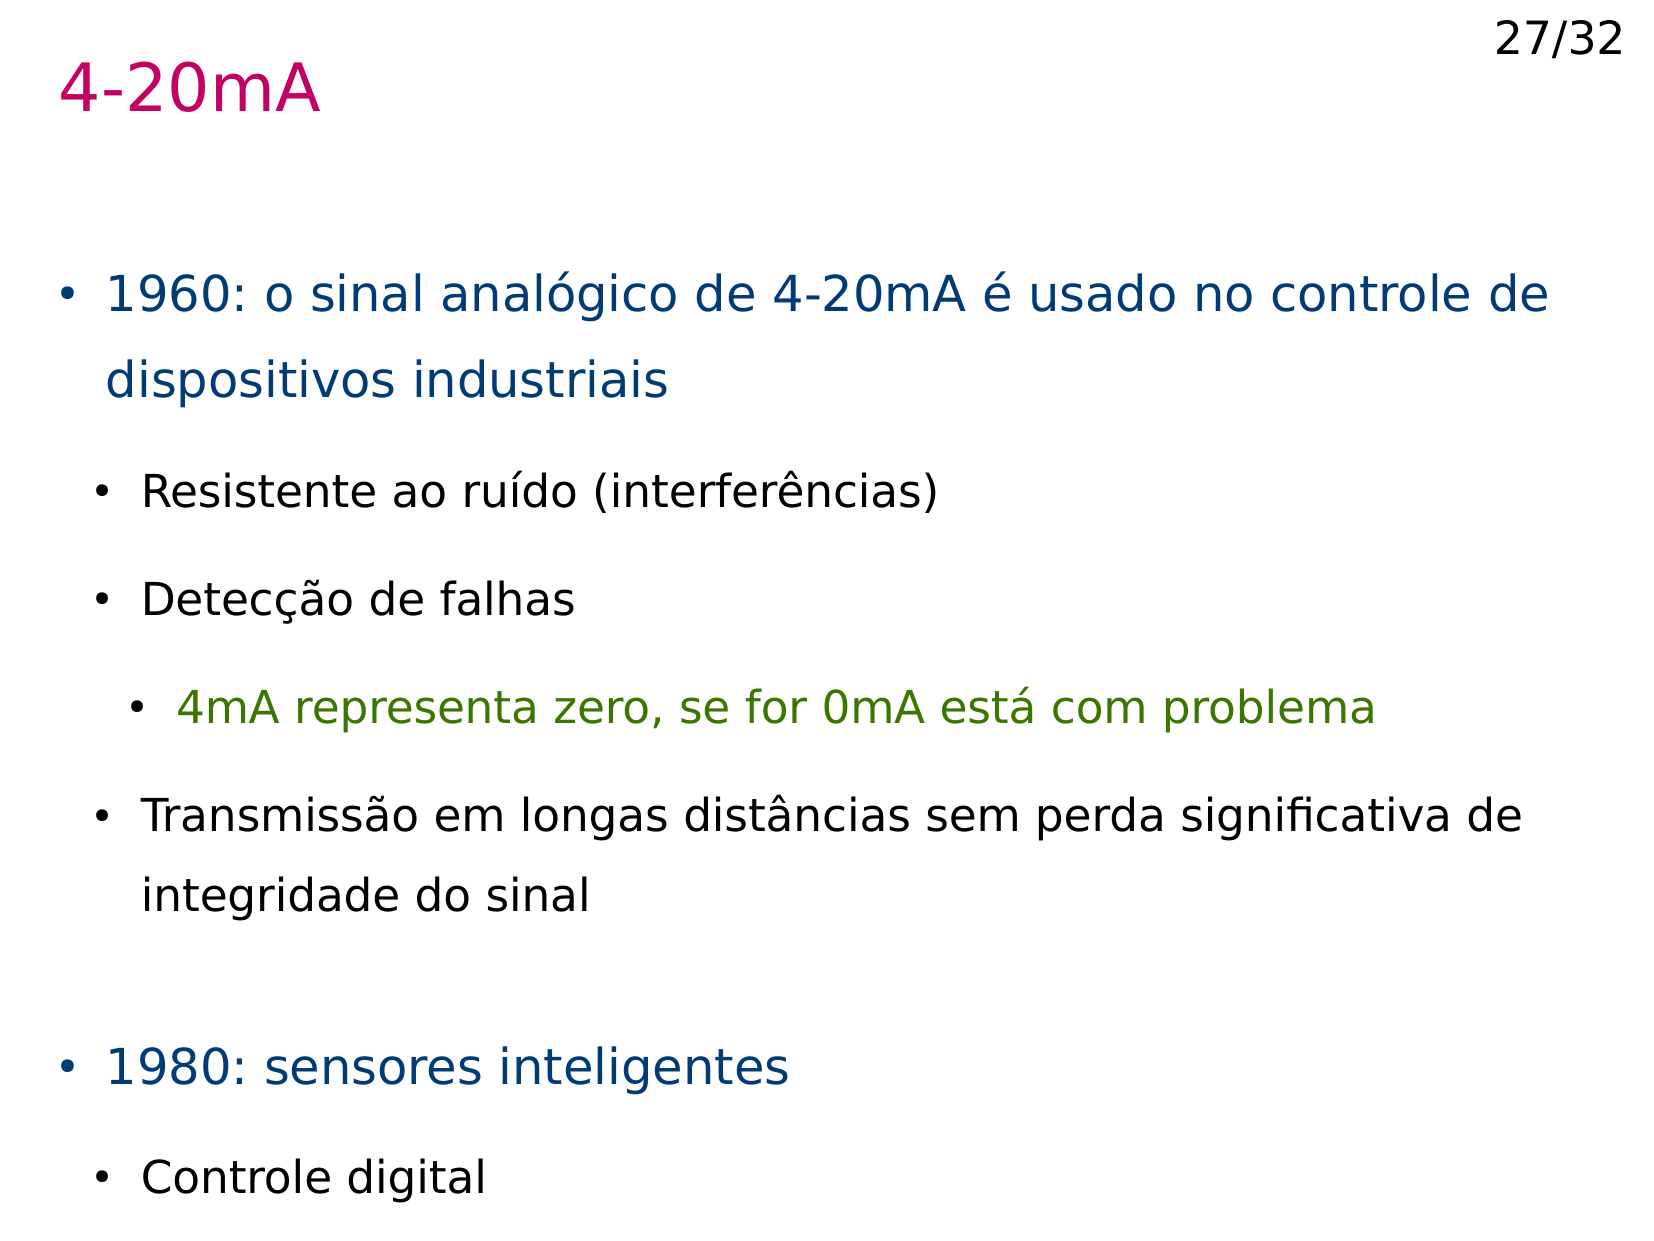

27
# 4-20mA
1960: o sinal analógico de 4-20mA é usado no controle de dispositivos industriais
Resistente ao ruído (interferências)
Detecção de falhas
4mA representa zero, se for 0mA está com problema
Transmissão em longas distâncias sem perda significativa de integridade do sinal
1980: sensores inteligentes
Controle digital